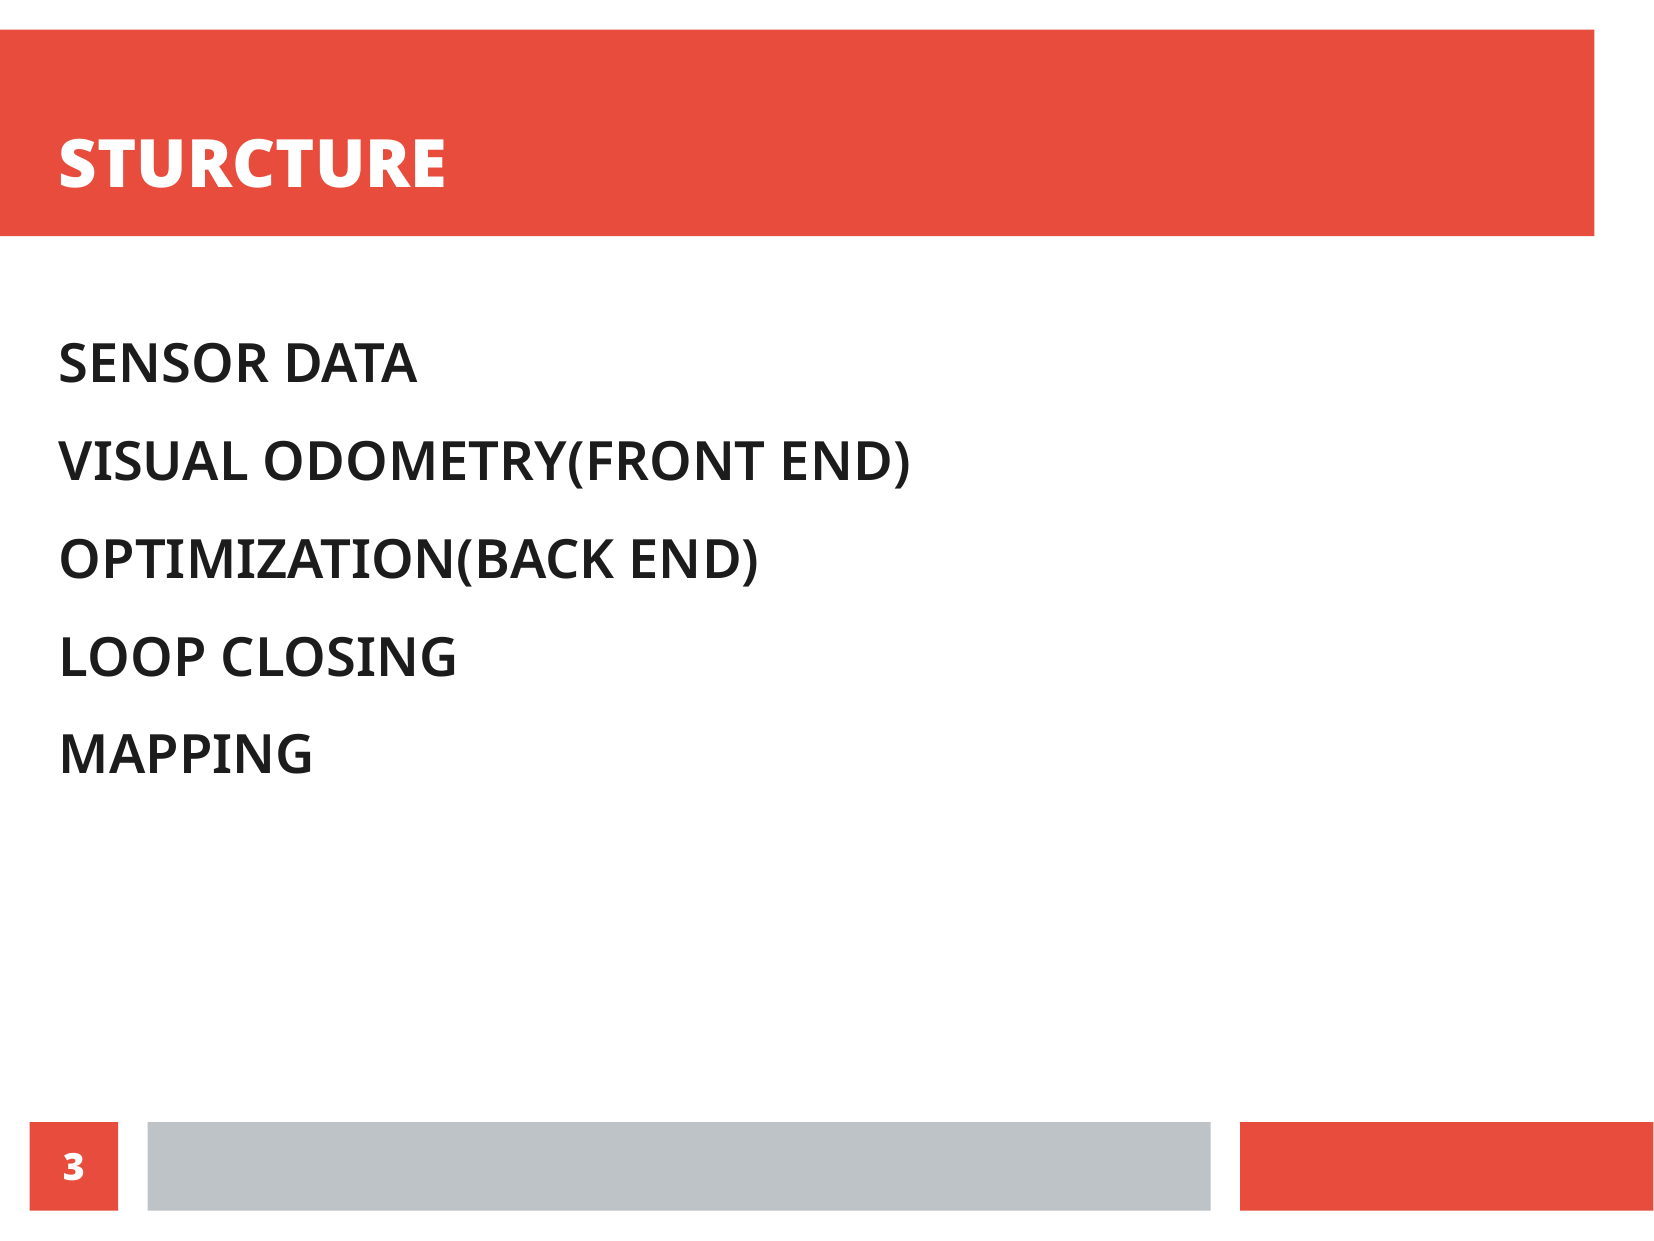

# STURCTURE
SENSOR DATA
VISUAL ODOMETRY(FRONT END)
OPTIMIZATION(BACK END)
LOOP CLOSING
MAPPING
3